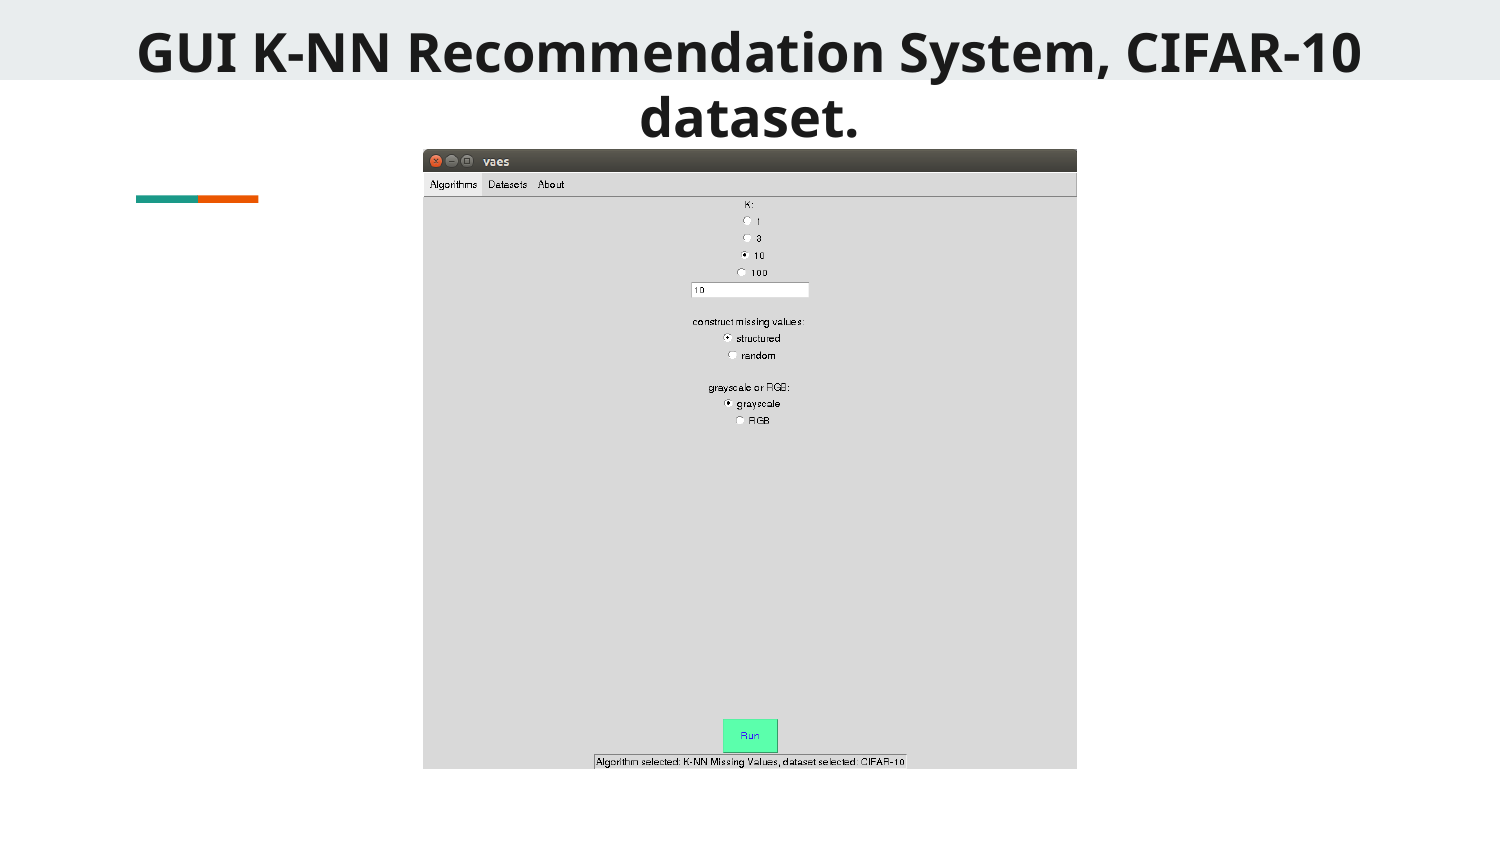

# GUI K-NN Recommendation System, CIFAR-10 dataset.